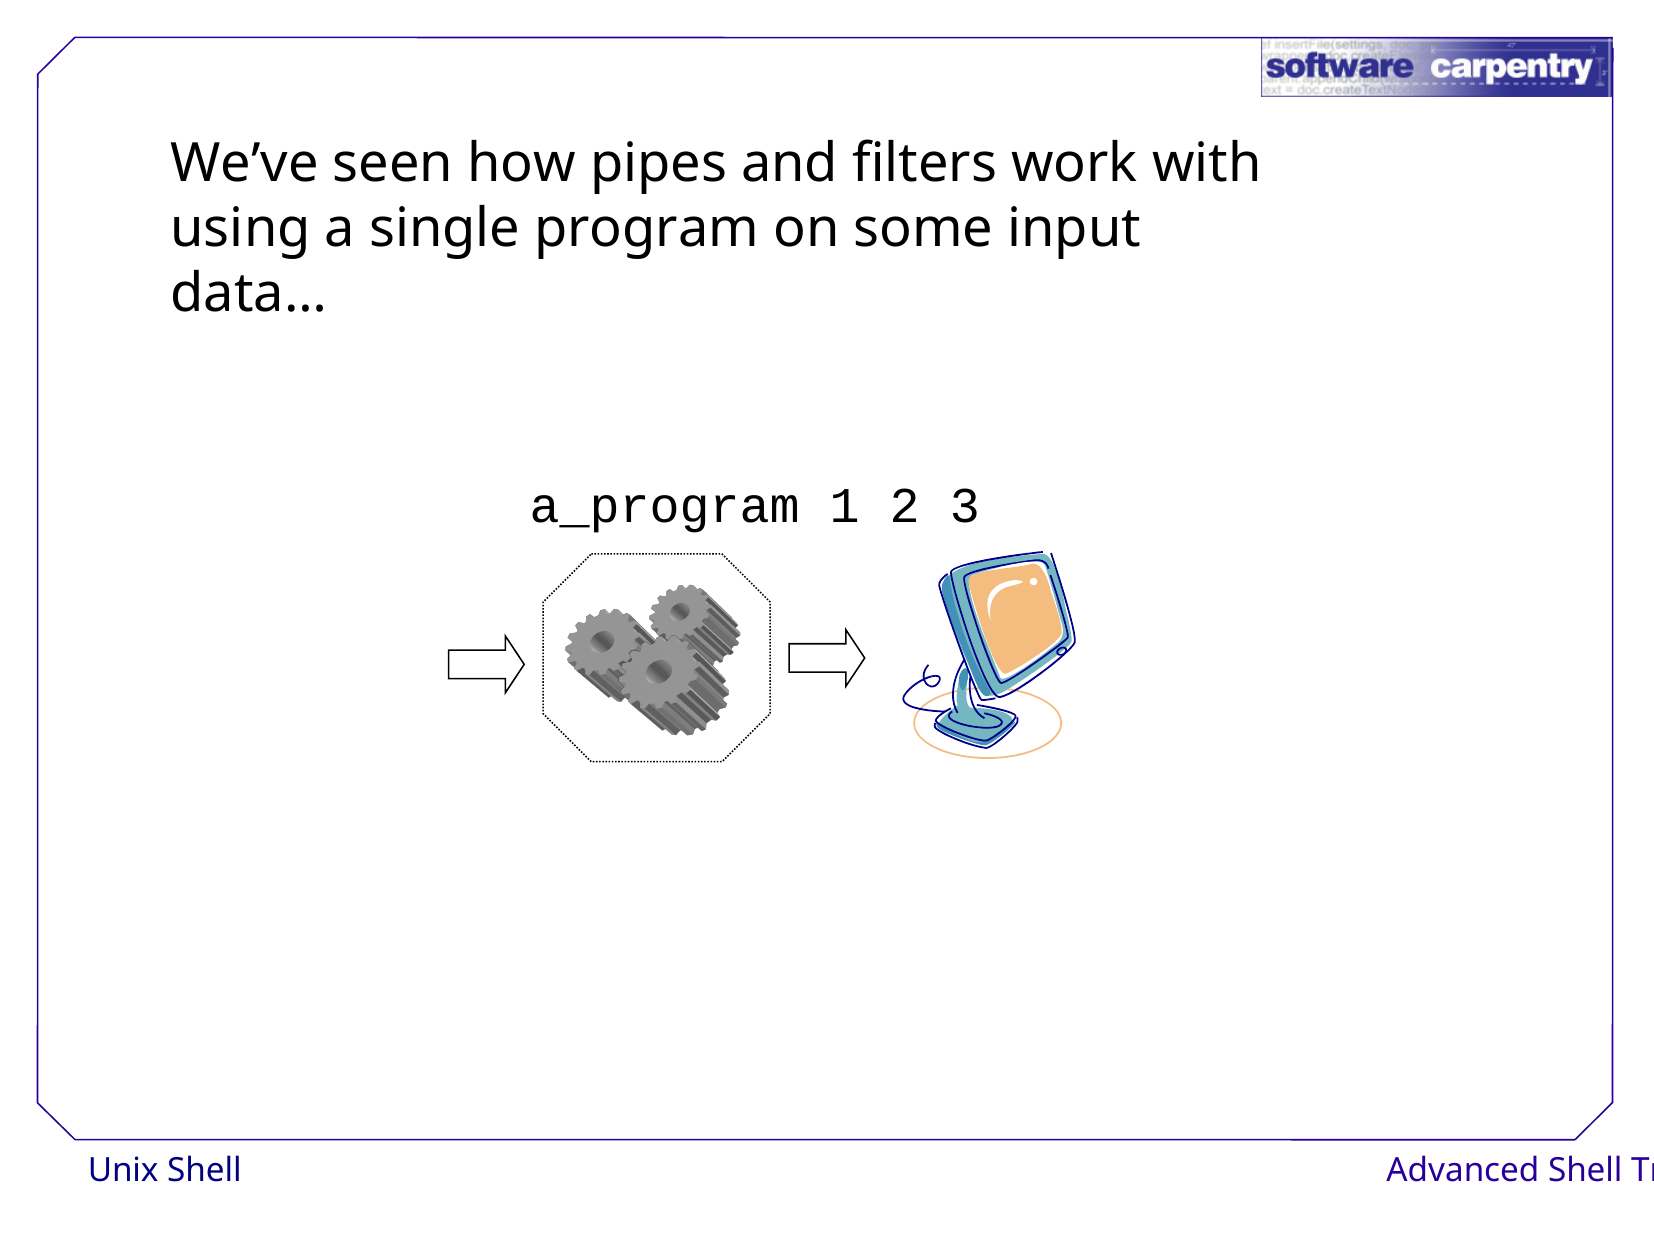

We’ve seen how pipes and filters work with using a single program on some input data…
a_program 1 2 3